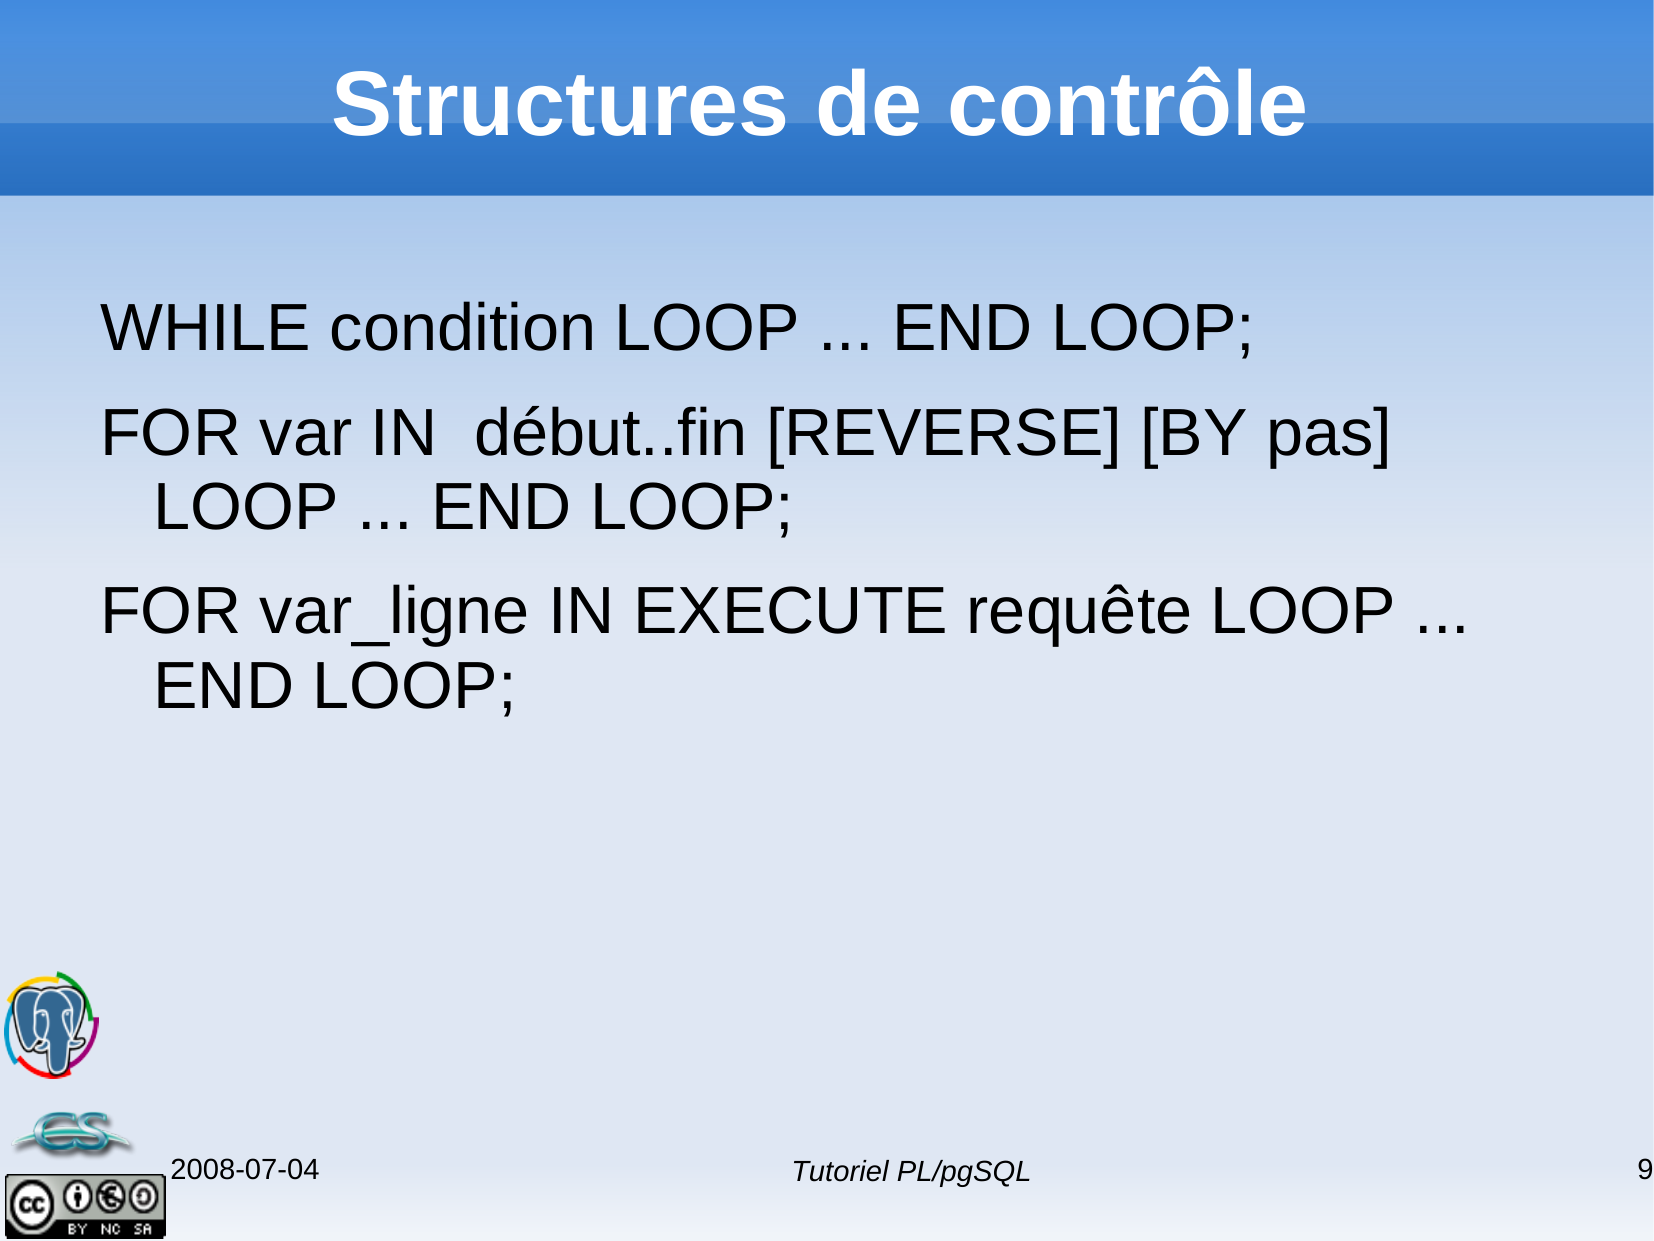

# Structures de contrôle
WHILE condition LOOP ... END LOOP;
FOR var IN début..fin [REVERSE] [BY pas] LOOP ... END LOOP;
FOR var_ligne IN EXECUTE requête LOOP ... END LOOP;
2008-07-04
9
Tutoriel PL/pgSQL